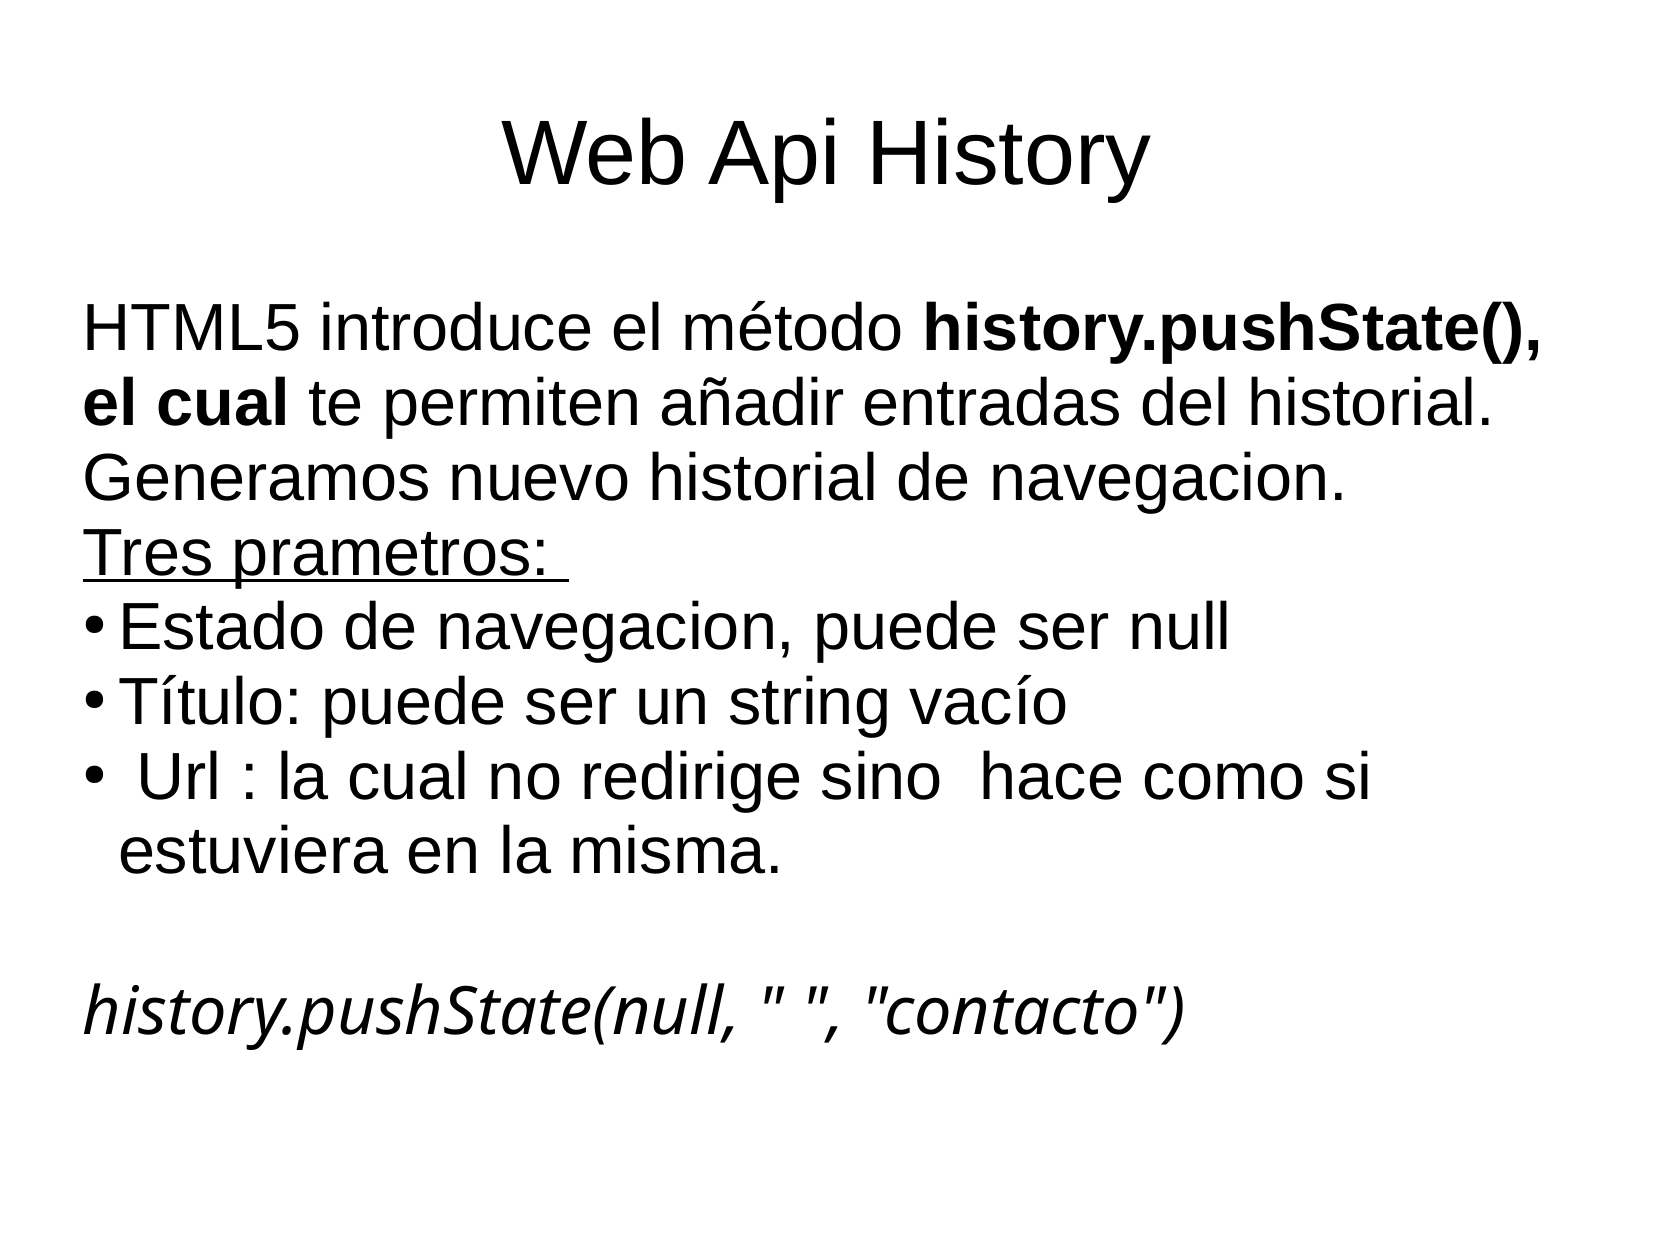

# Web Api History
HTML5 introduce el método history.pushState(), el cual te permiten añadir entradas del historial.
Generamos nuevo historial de navegacion.
Tres prametros:
Estado de navegacion, puede ser null
Título: puede ser un string vacío
 Url : la cual no redirige sino hace como si estuviera en la misma.
history.pushState(null, " ", "contacto")